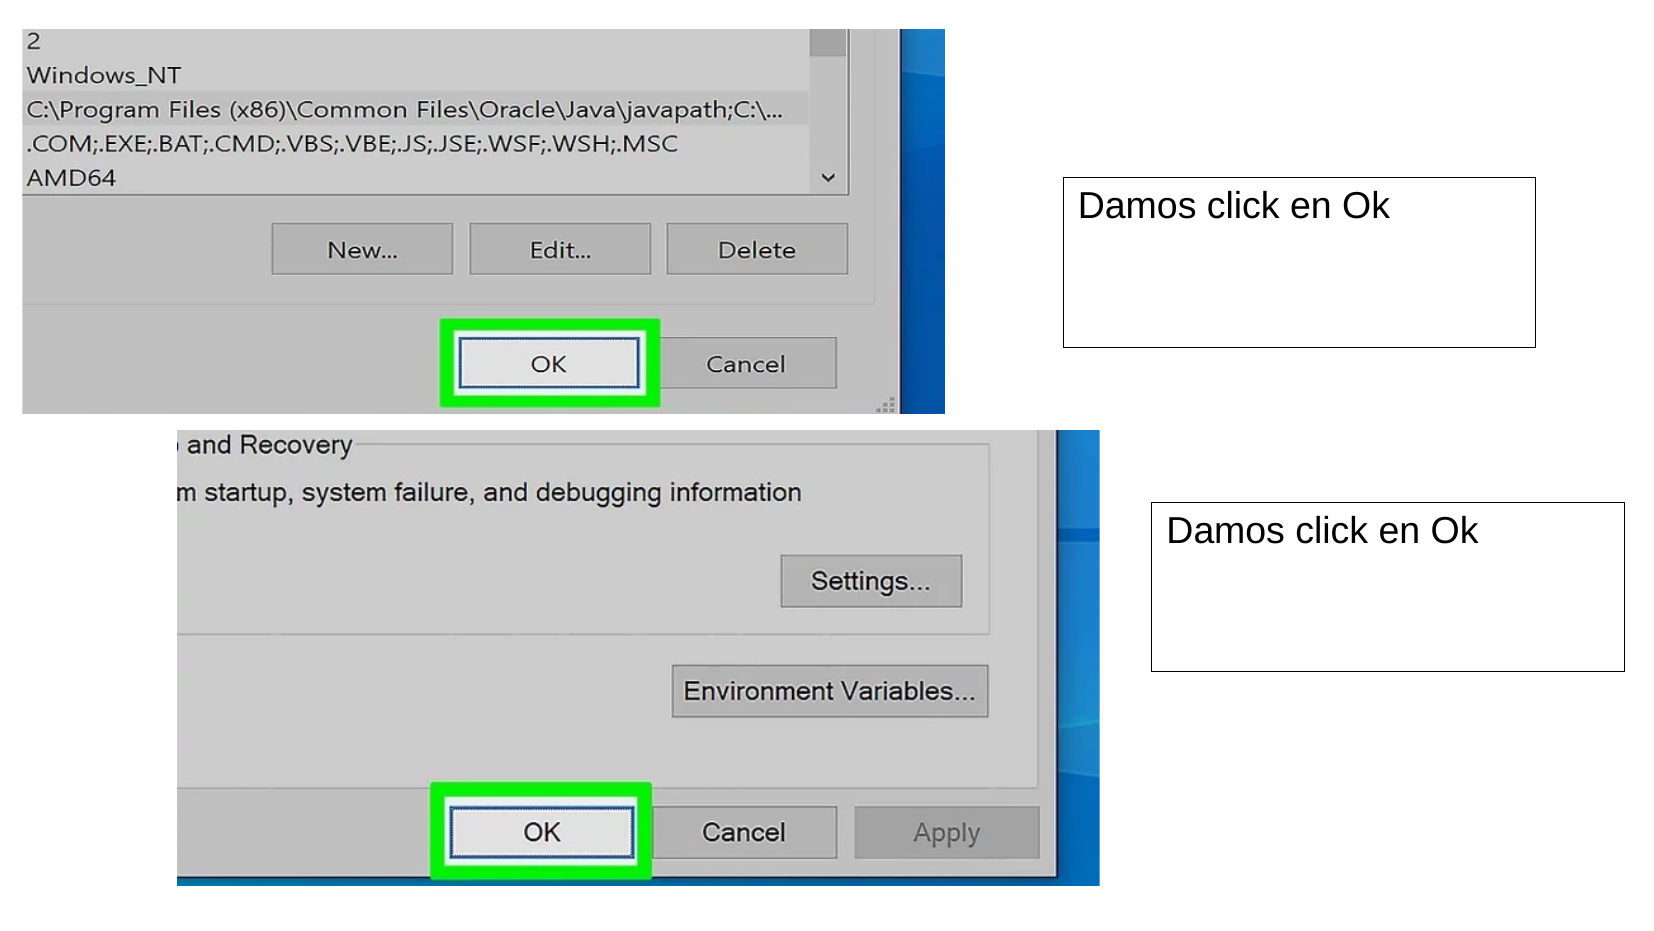

#
Damos click en Ok
Damos click en Ok